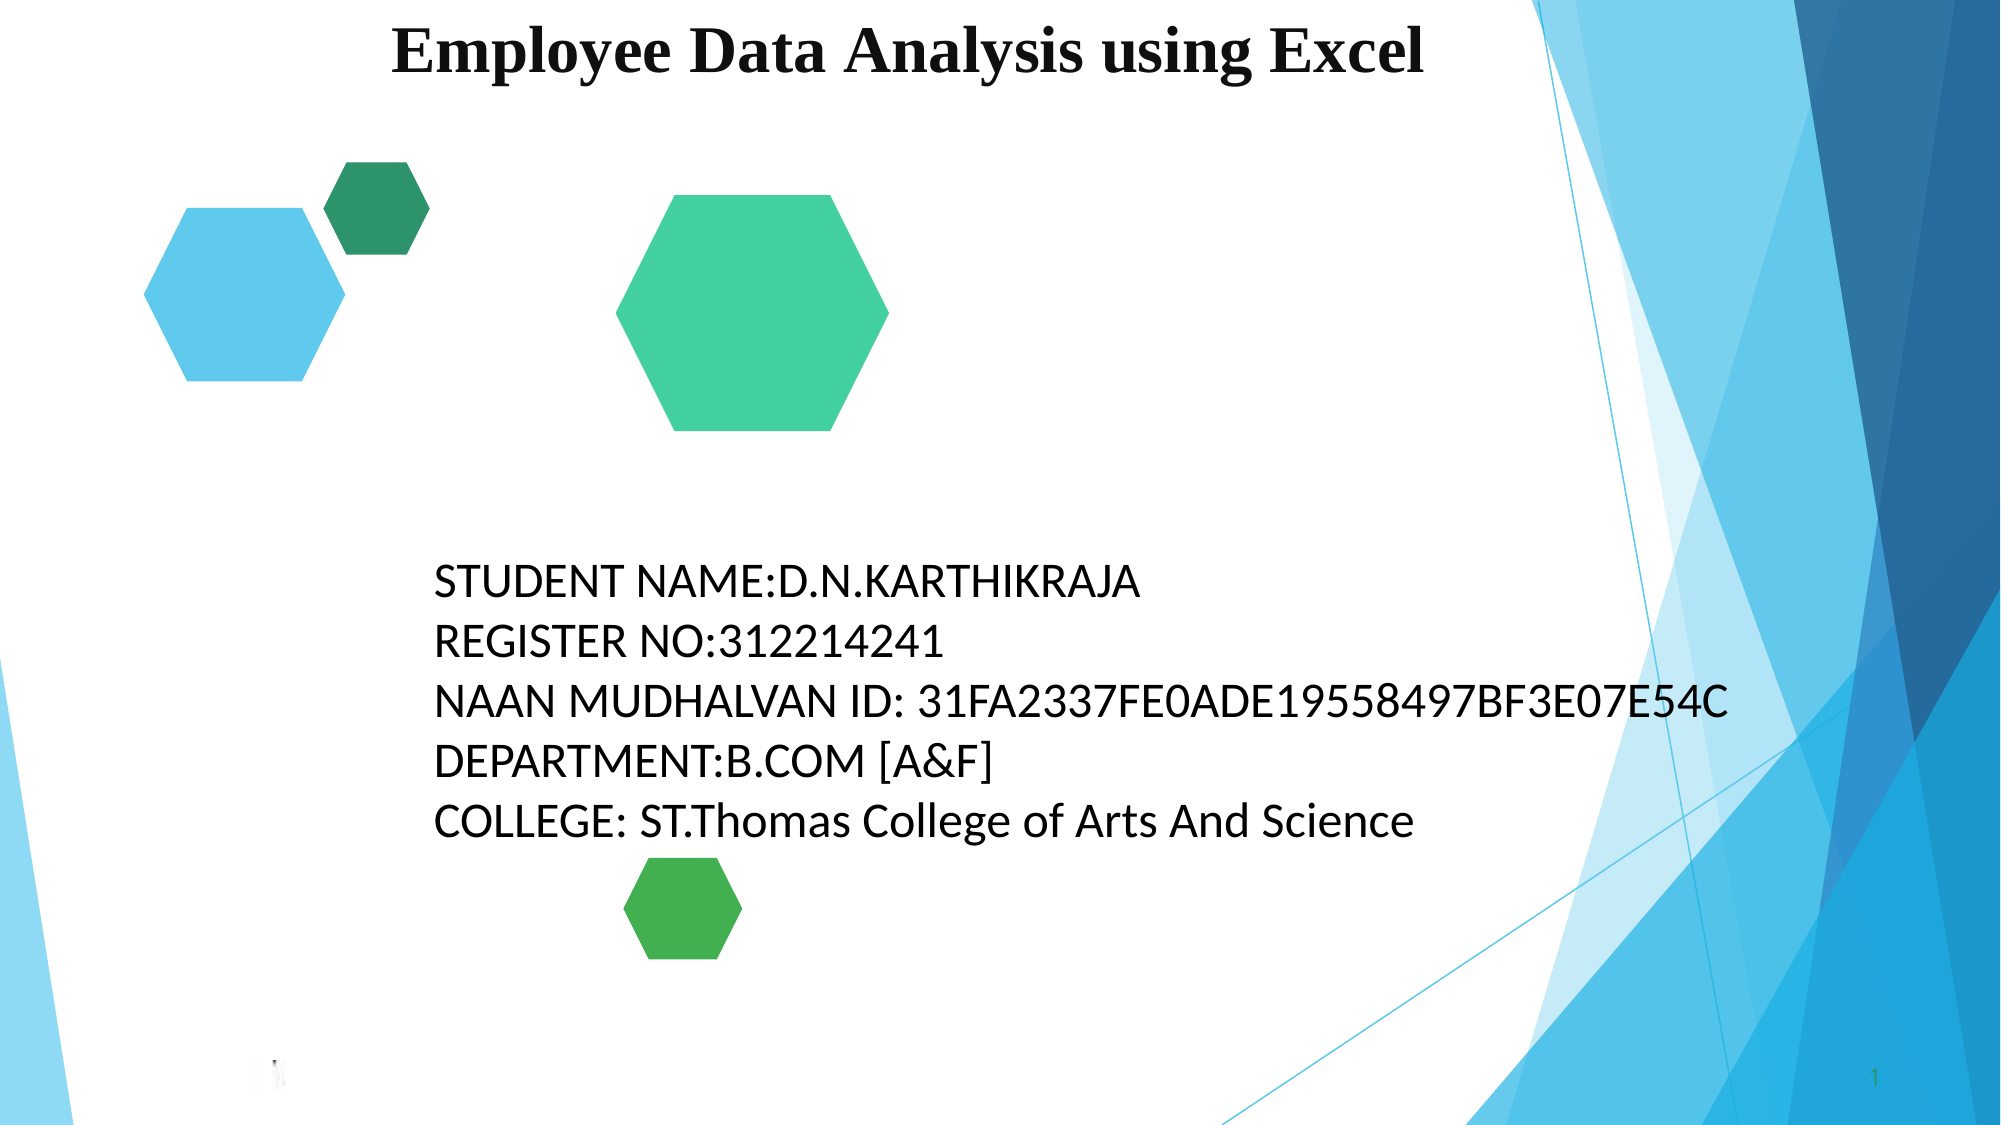

# Employee Data Analysis using Excel
STUDENT NAME:D.N.KARTHIKRAJA
REGISTER NO:312214241
NAAN MUDHALVAN ID: 31FA2337FE0ADE19558497BF3E07E54C
DEPARTMENT:B.COM [A&F]
COLLEGE: ST.Thomas College of Arts And Science